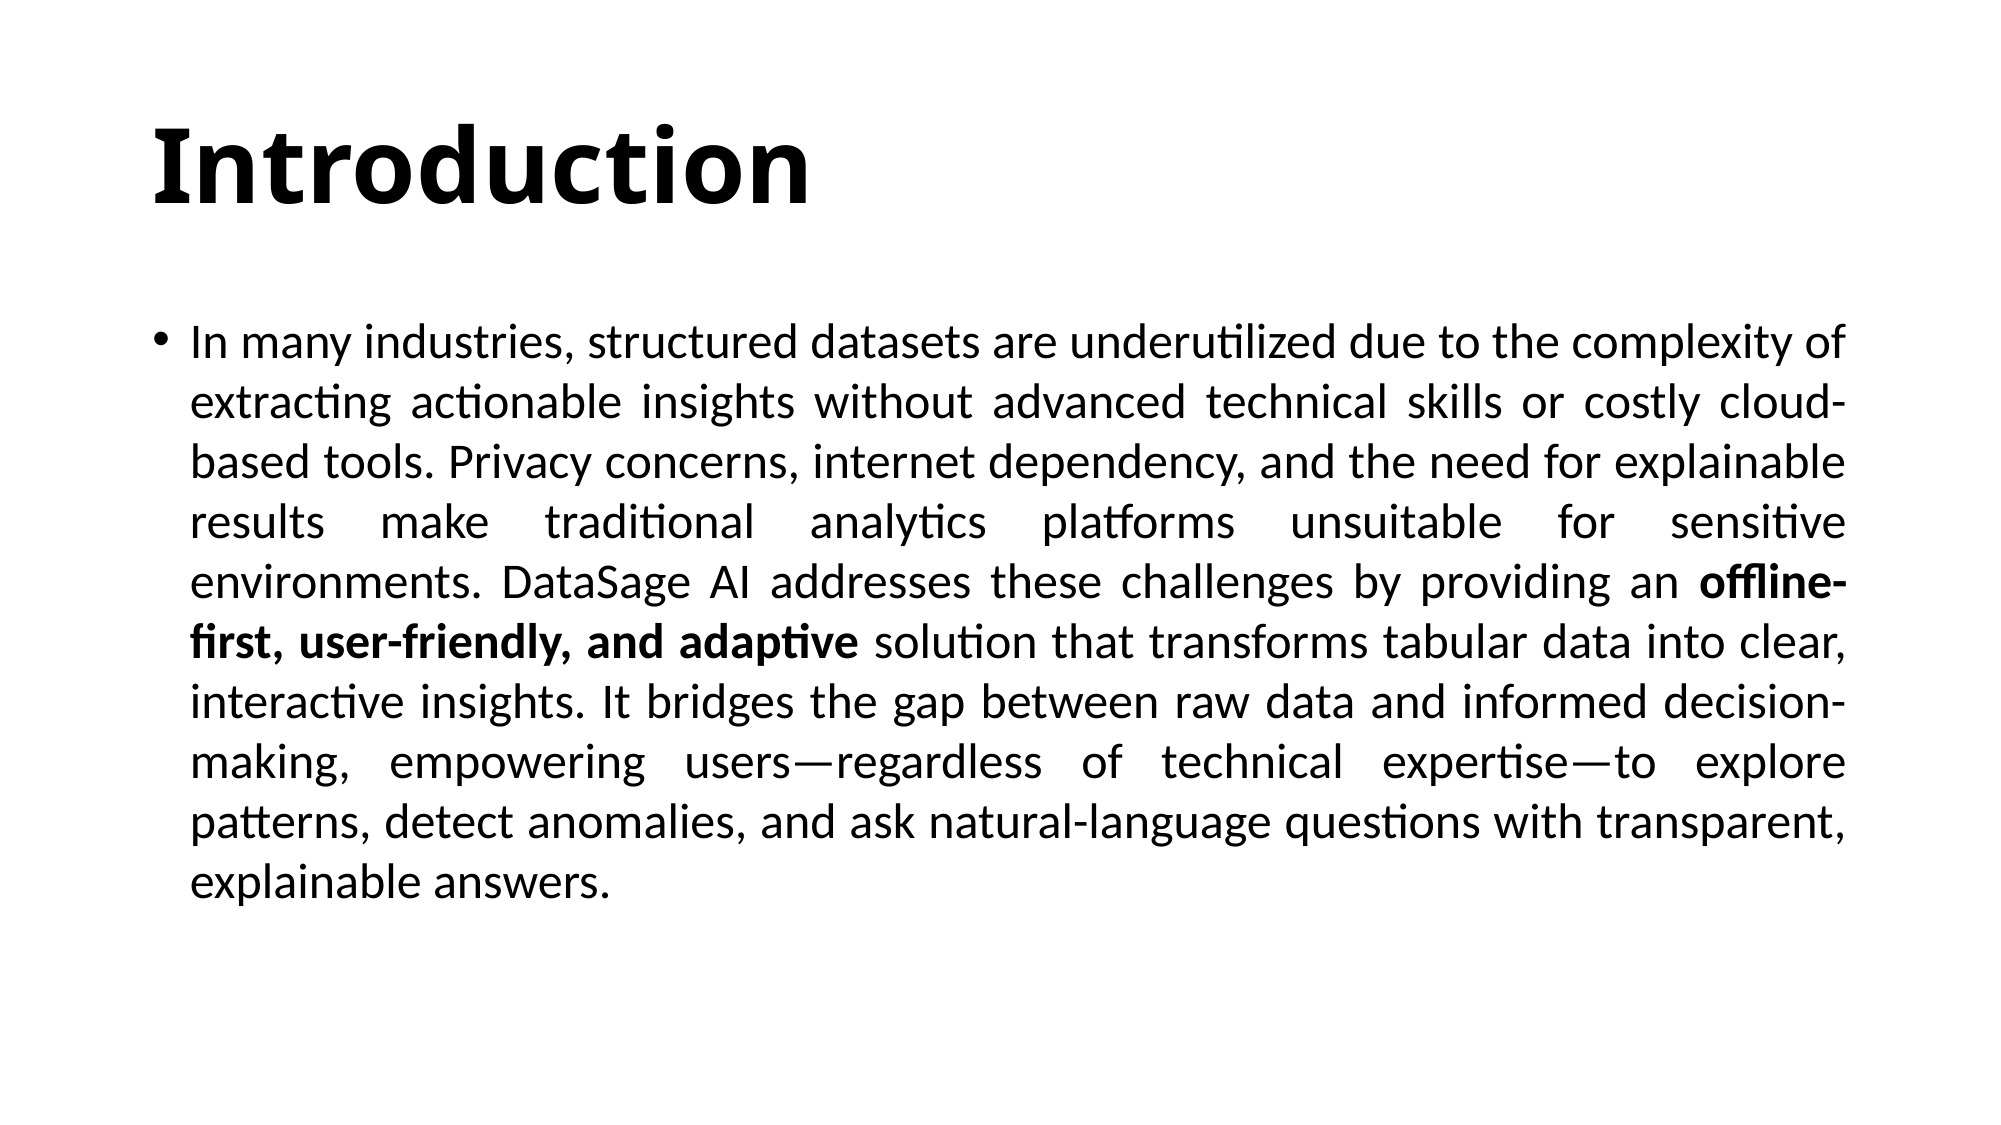

# Introduction
In many industries, structured datasets are underutilized due to the complexity of extracting actionable insights without advanced technical skills or costly cloud-based tools. Privacy concerns, internet dependency, and the need for explainable results make traditional analytics platforms unsuitable for sensitive environments. DataSage AI addresses these challenges by providing an offline-first, user-friendly, and adaptive solution that transforms tabular data into clear, interactive insights. It bridges the gap between raw data and informed decision-making, empowering users—regardless of technical expertise—to explore patterns, detect anomalies, and ask natural-language questions with transparent, explainable answers.